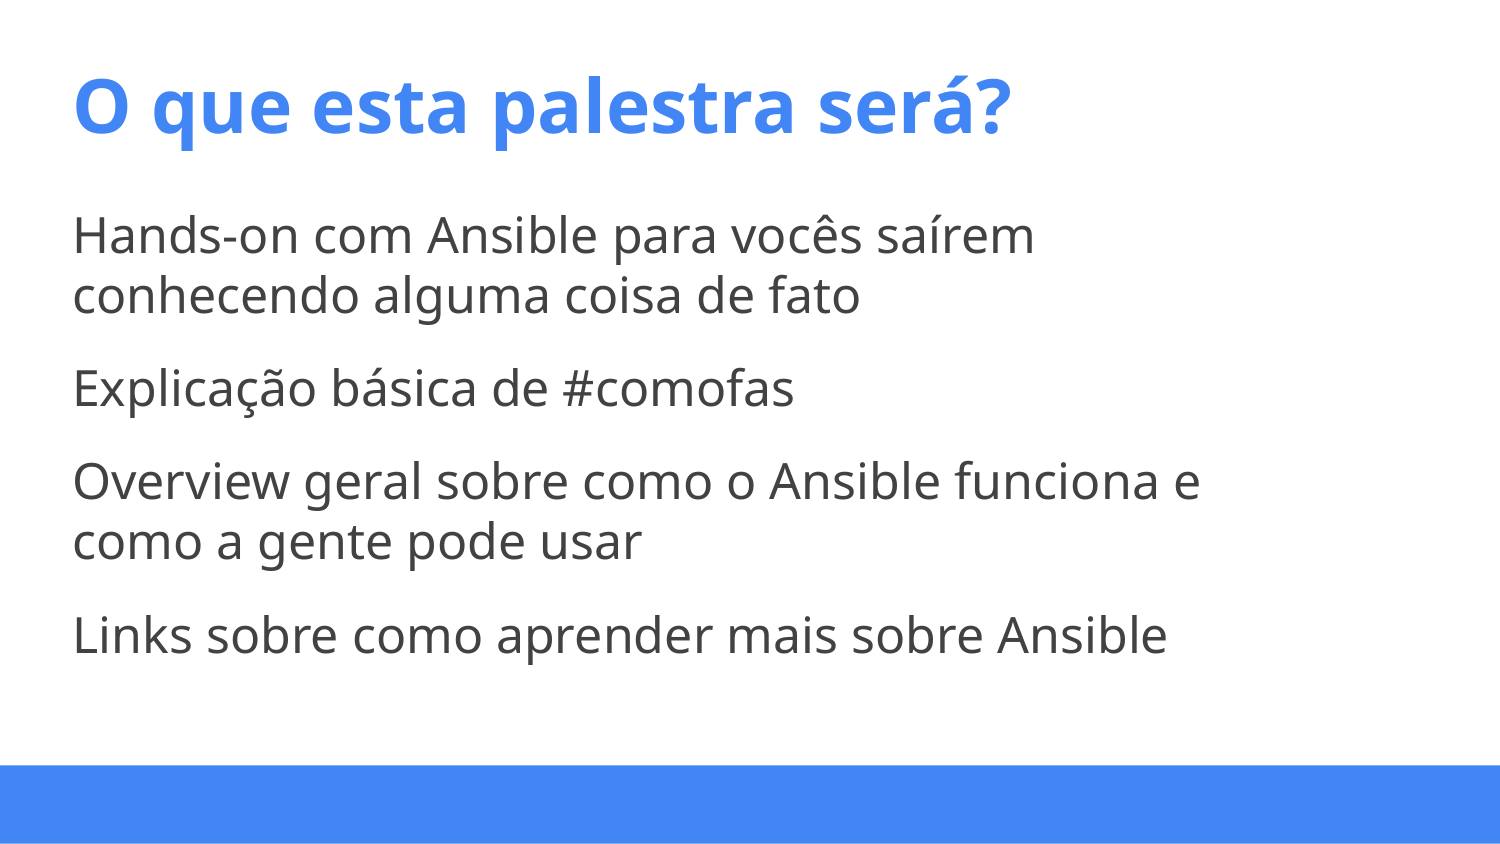

# O que esta palestra será?
Hands-on com Ansible para vocês saírem conhecendo alguma coisa de fato
Explicação básica de #comofas
Overview geral sobre como o Ansible funciona e como a gente pode usar
Links sobre como aprender mais sobre Ansible